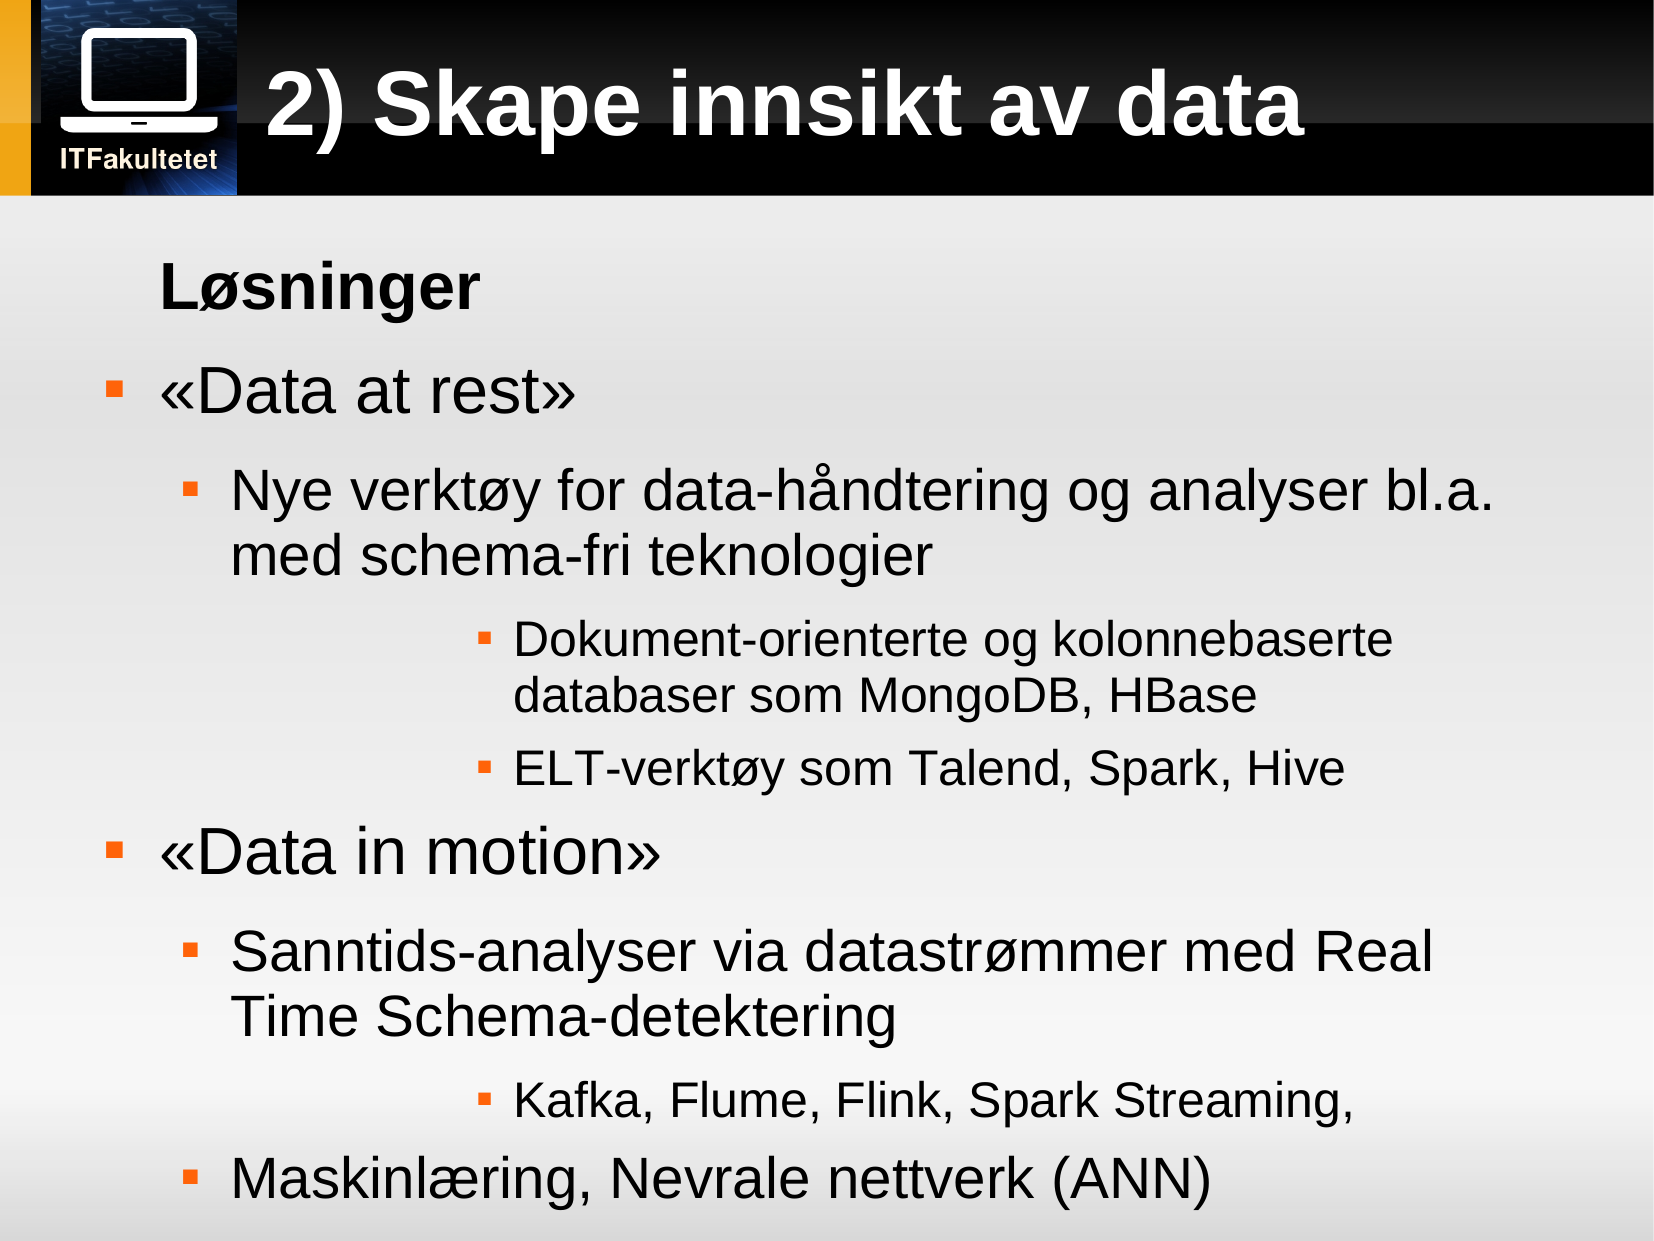

# 2) Skape innsikt av data
Løsninger
«Data at rest»
Nye verktøy for data-håndtering og analyser bl.a. med schema-fri teknologier
Dokument-orienterte og kolonnebaserte databaser som MongoDB, HBase
ELT-verktøy som Talend, Spark, Hive
«Data in motion»
Sanntids-analyser via datastrømmer med Real Time Schema-detektering
Kafka, Flume, Flink, Spark Streaming,
Maskinlæring, Nevrale nettverk (ANN)